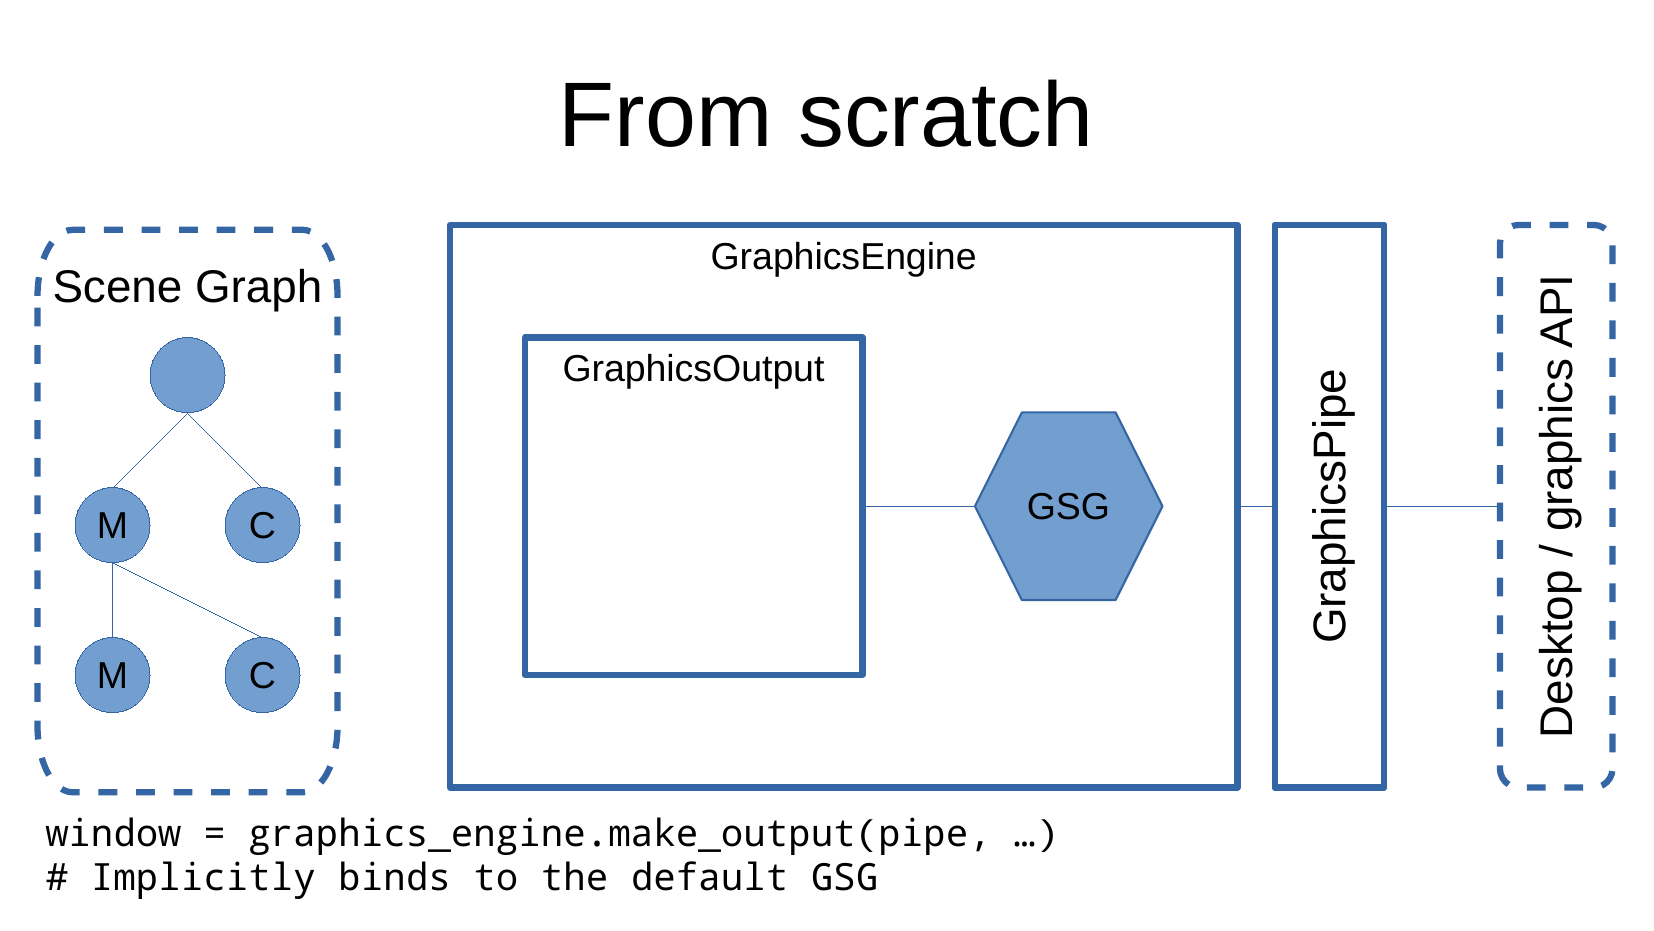

# From scratch
GraphicsEngine
GraphicsPipe
Scene Graph
GraphicsOutput
GSG
Desktop / graphics API
M
C
M
C
window = graphics_engine.make_output(pipe, …)
# Implicitly binds to the default GSG